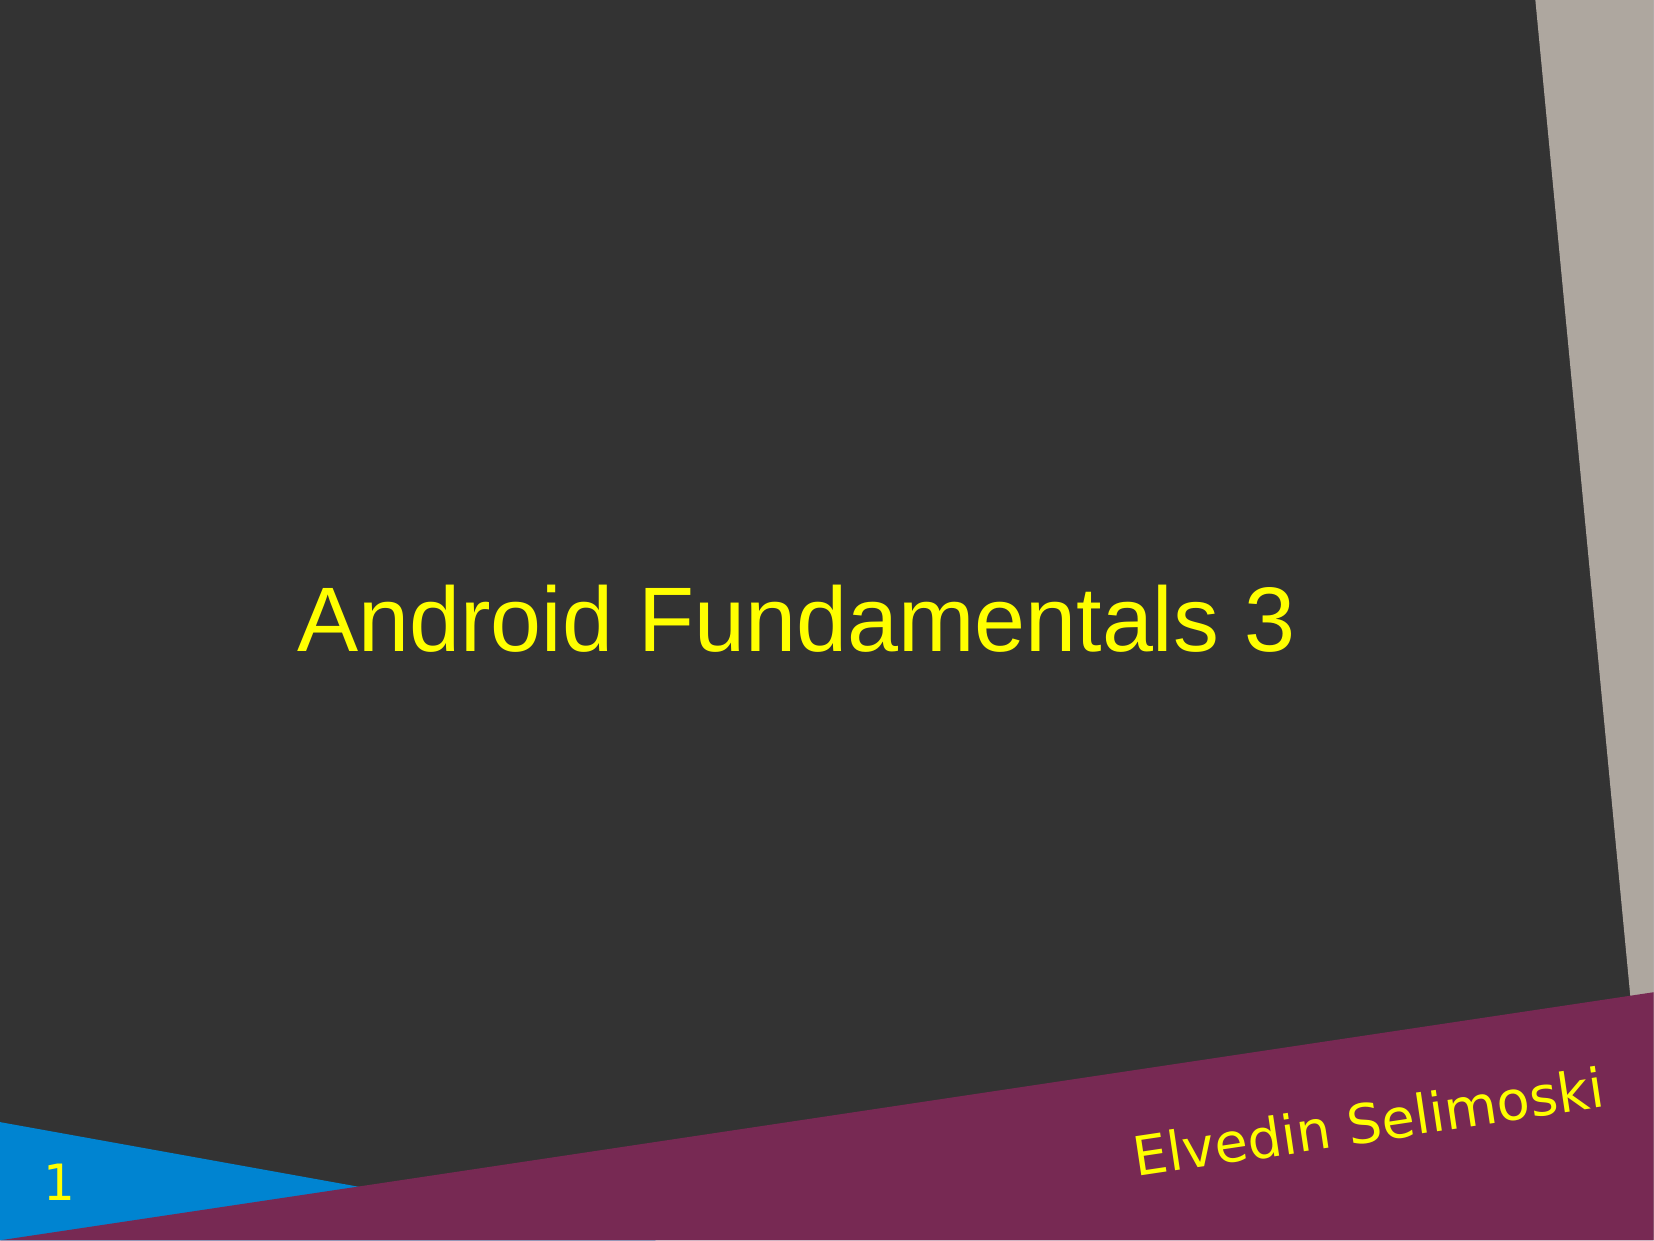

# Android Fundamentals 3
Elvedin Selimoski
1